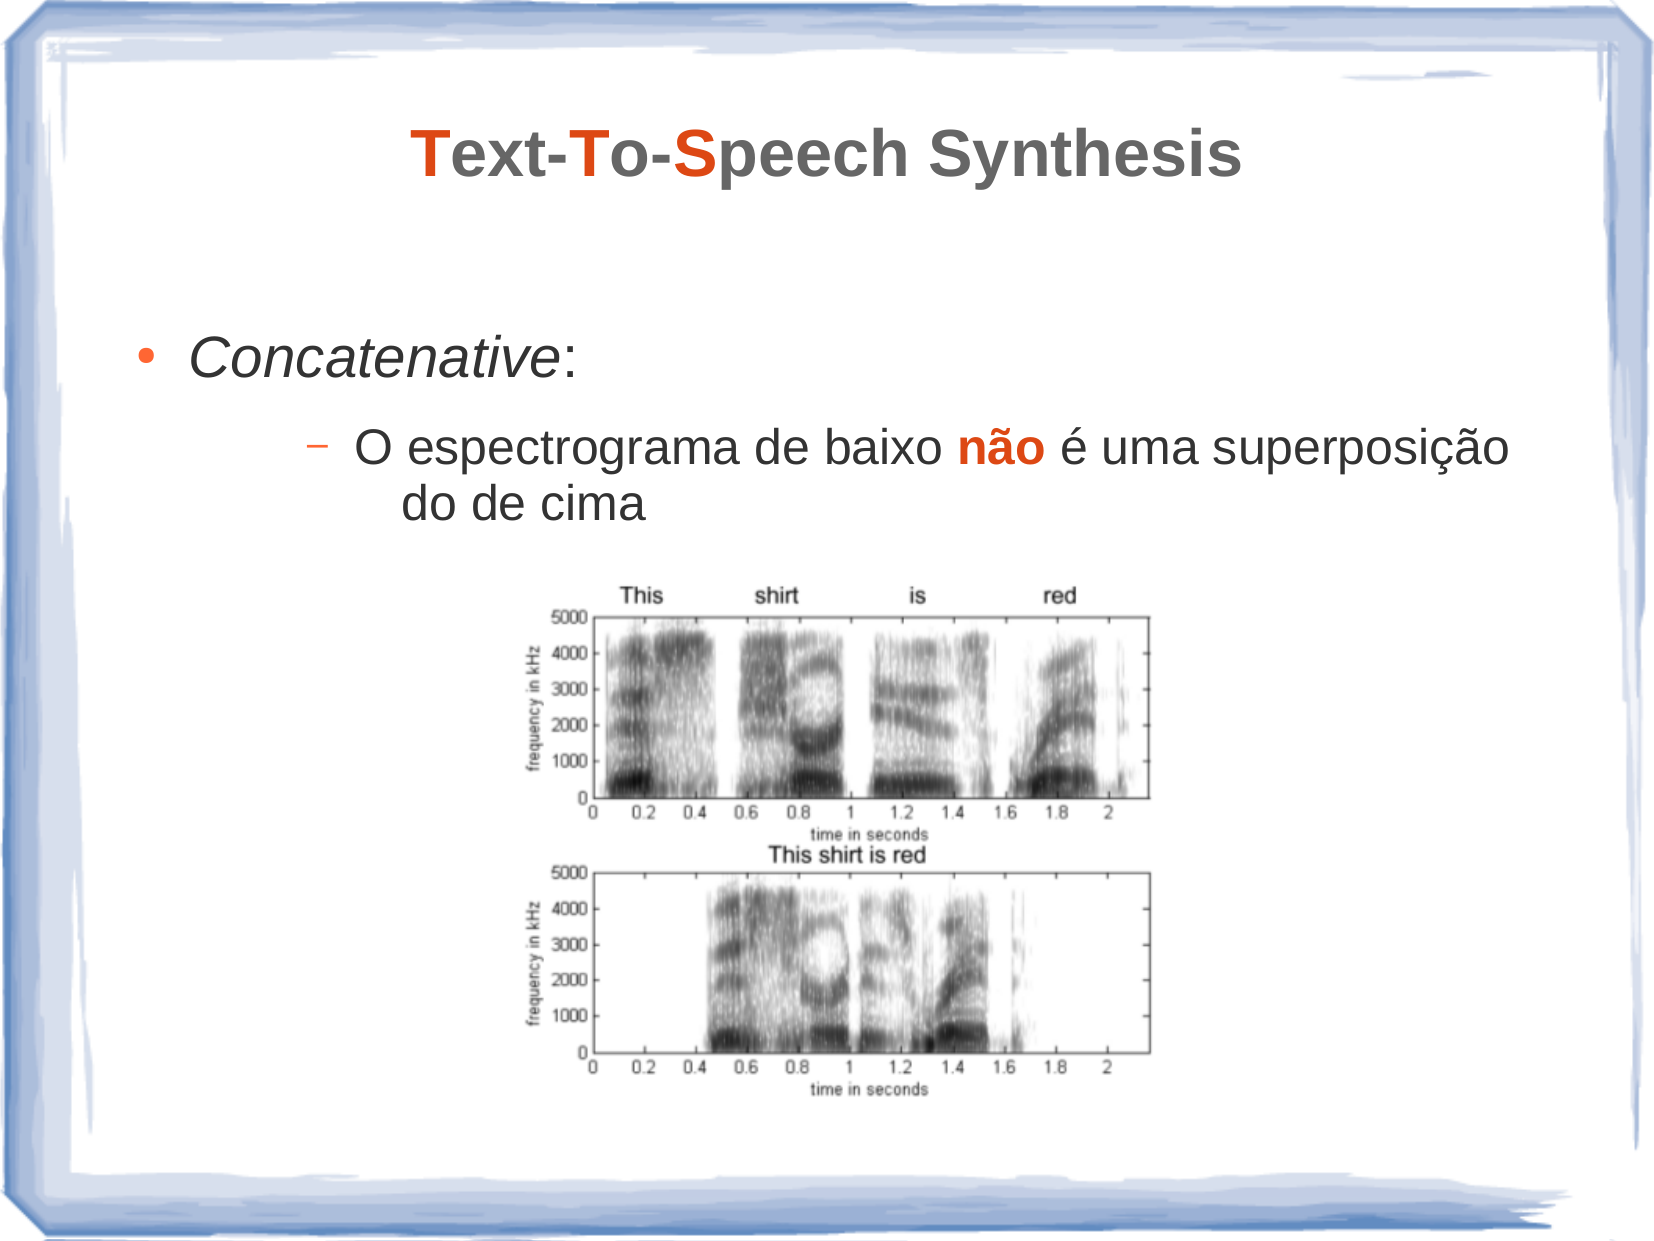

# Text-To-Speech Synthesis
Concatenative:
O espectrograma de baixo não é uma superposição do de cima